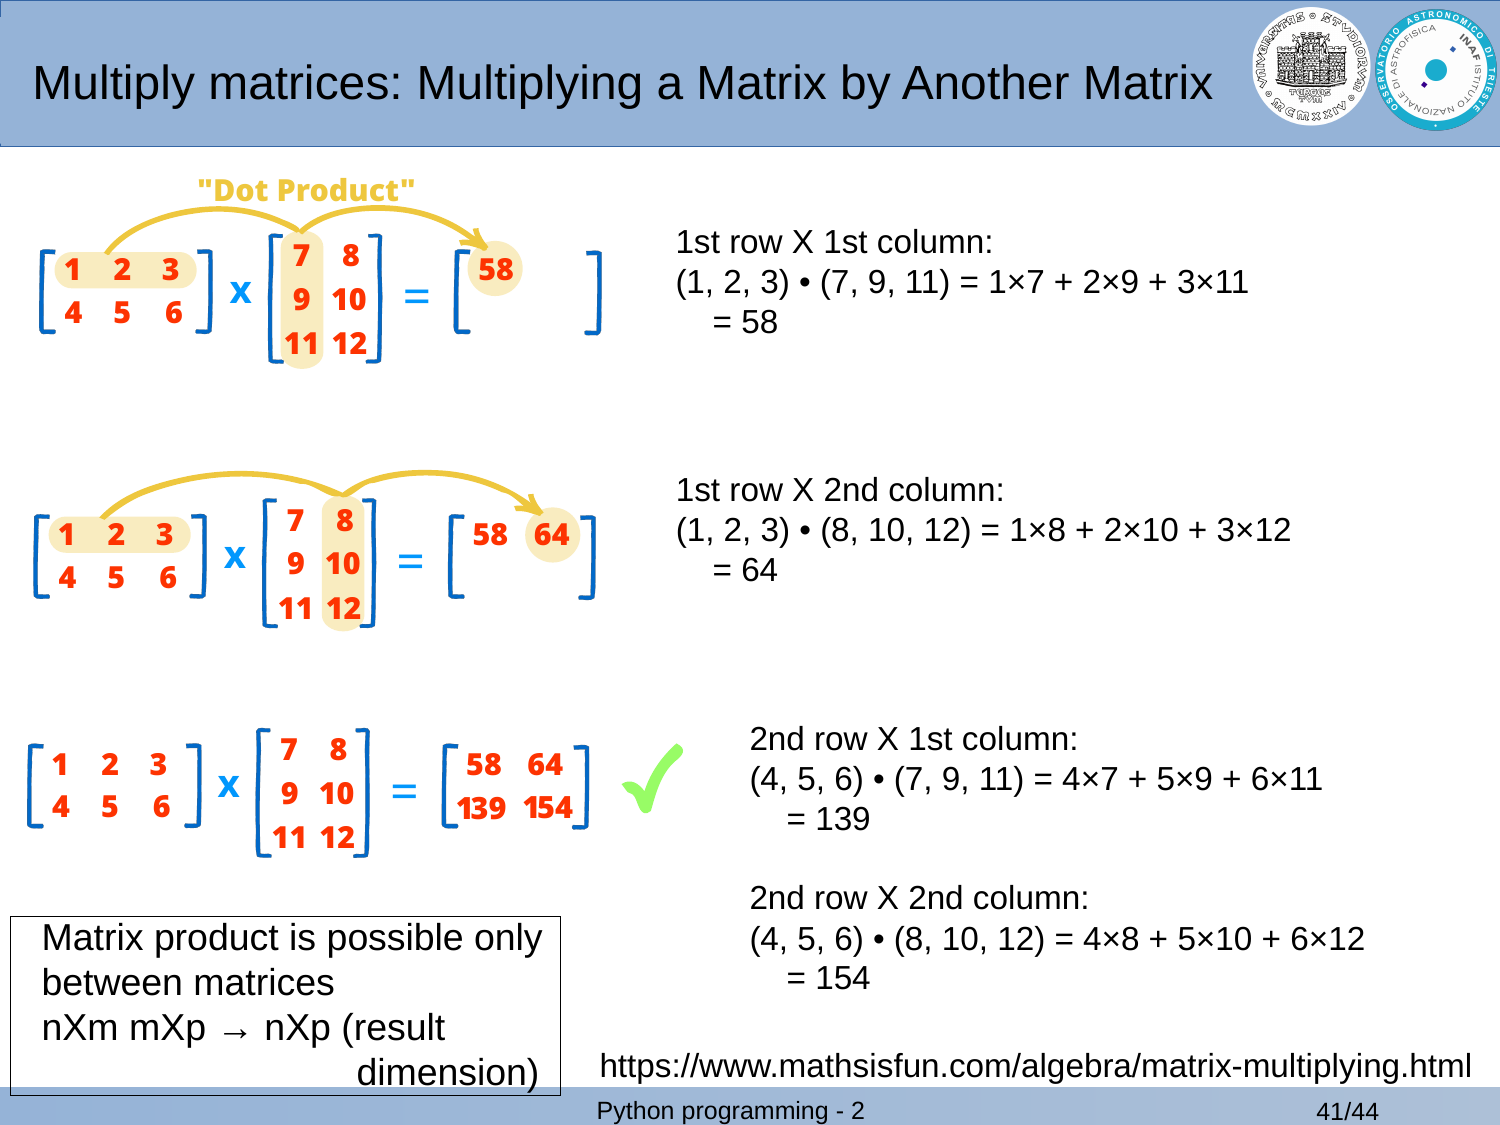

Multiply matrices: Multiplying a Matrix by Another Matrix
1st row X 1st column:
(1, 2, 3) • (7, 9, 11) = 1×7 + 2×9 + 3×11
 = 58
1st row X 2nd column:
(1, 2, 3) • (8, 10, 12) = 1×8 + 2×10 + 3×12
 = 64
2nd row X 1st column:
(4, 5, 6) • (7, 9, 11) = 4×7 + 5×9 + 6×11
 = 139
2nd row X 2nd column:
(4, 5, 6) • (8, 10, 12) = 4×8 + 5×10 + 6×12
 = 154
Matrix product is possible only
between matrices
nXm mXp → nXp (result
 dimension)
# https://www.mathsisfun.com/algebra/matrix-multiplying.html